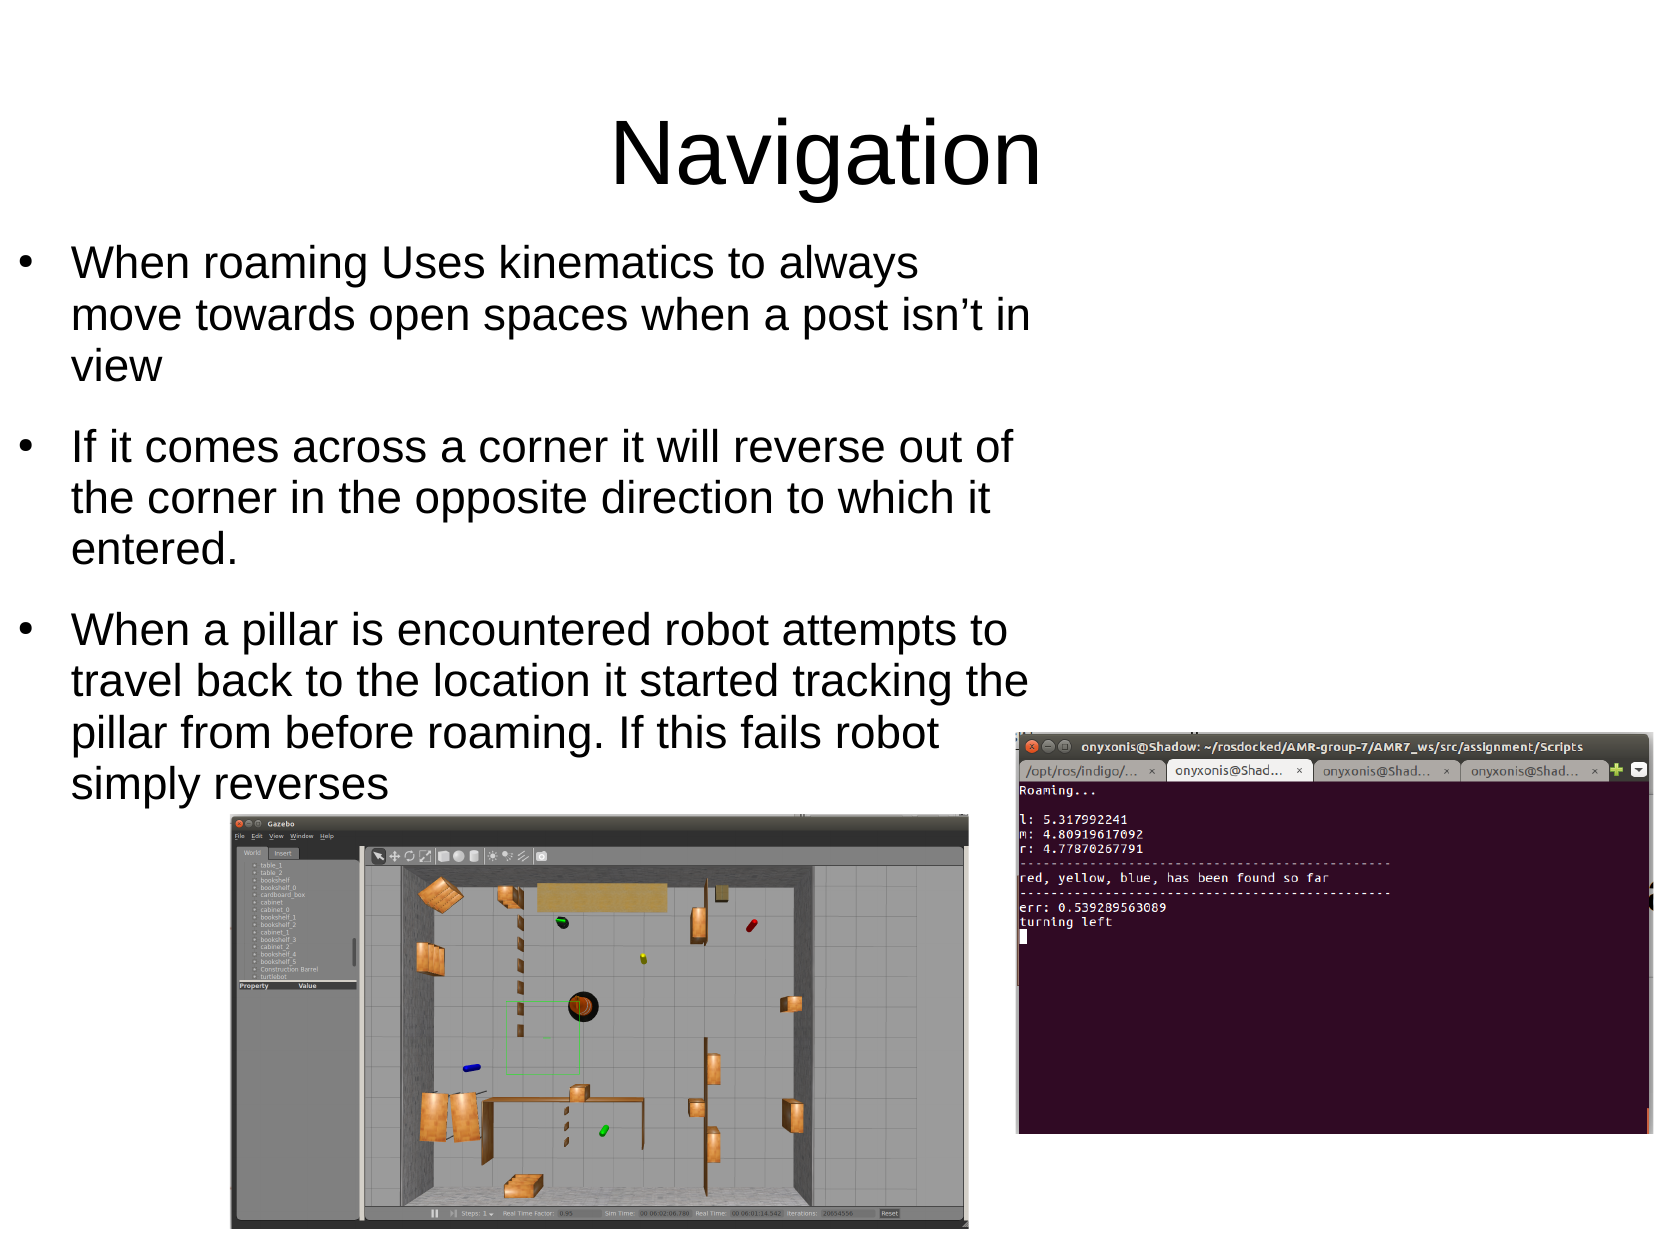

# Navigation
When roaming Uses kinematics to always move towards open spaces when a post isn’t in view
If it comes across a corner it will reverse out of the corner in the opposite direction to which it entered.
When a pillar is encountered robot attempts to travel back to the location it started tracking the pillar from before roaming. If this fails robot simply reverses